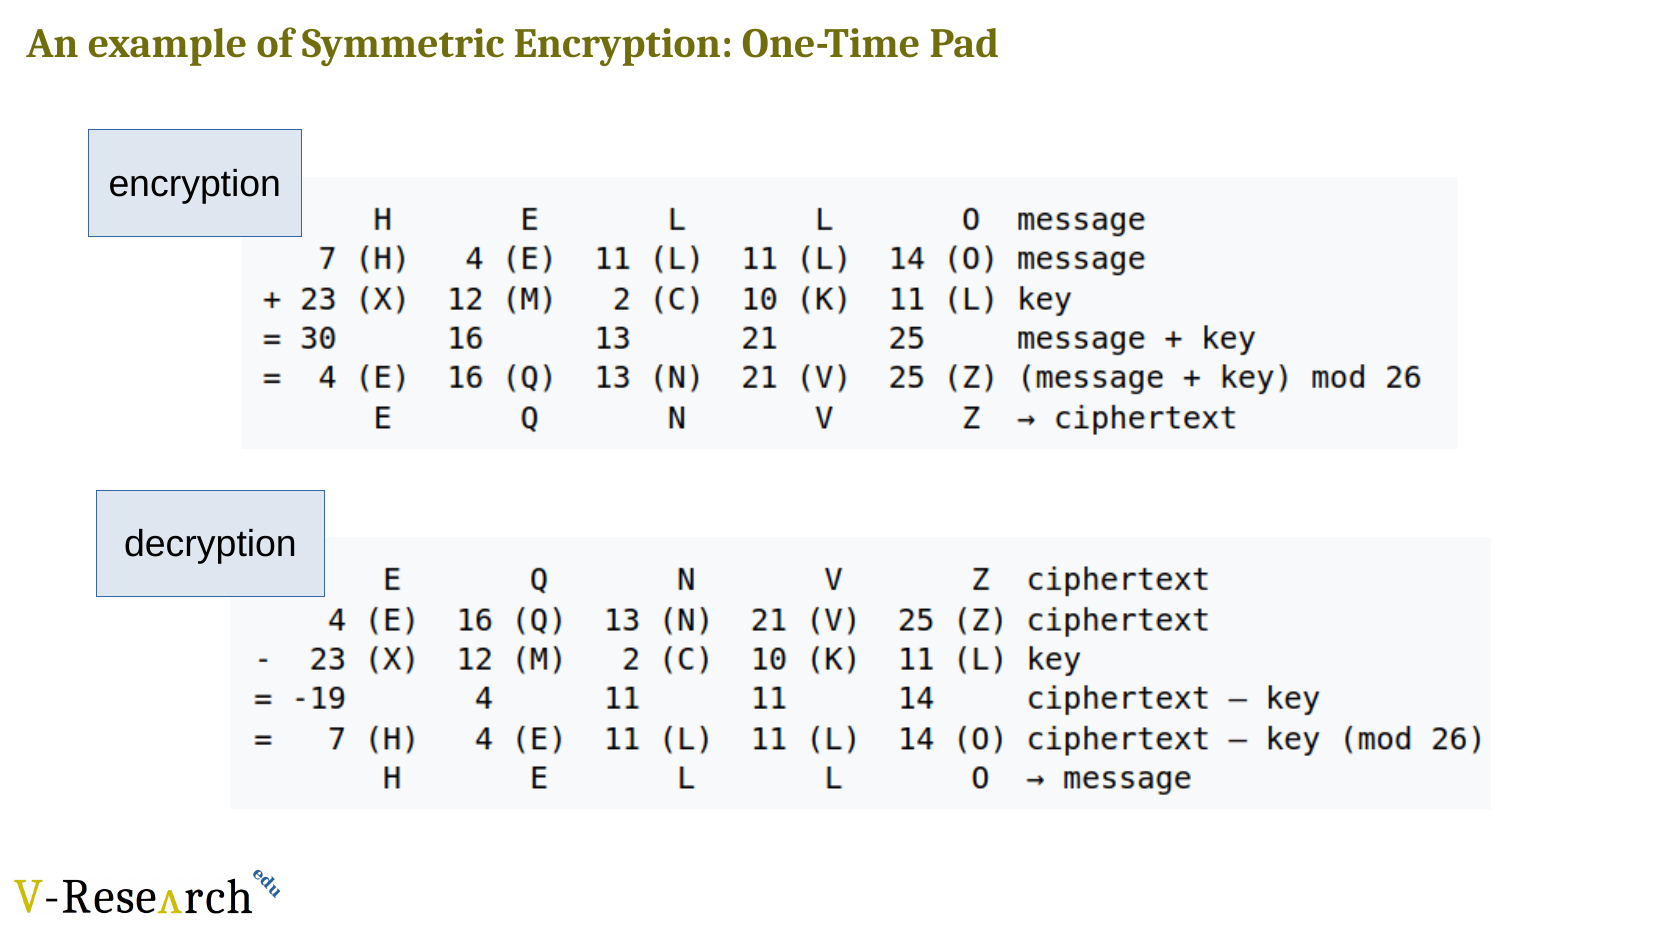

An example of Symmetric Encryption: One-Time Pad
encryption
decryption
edu